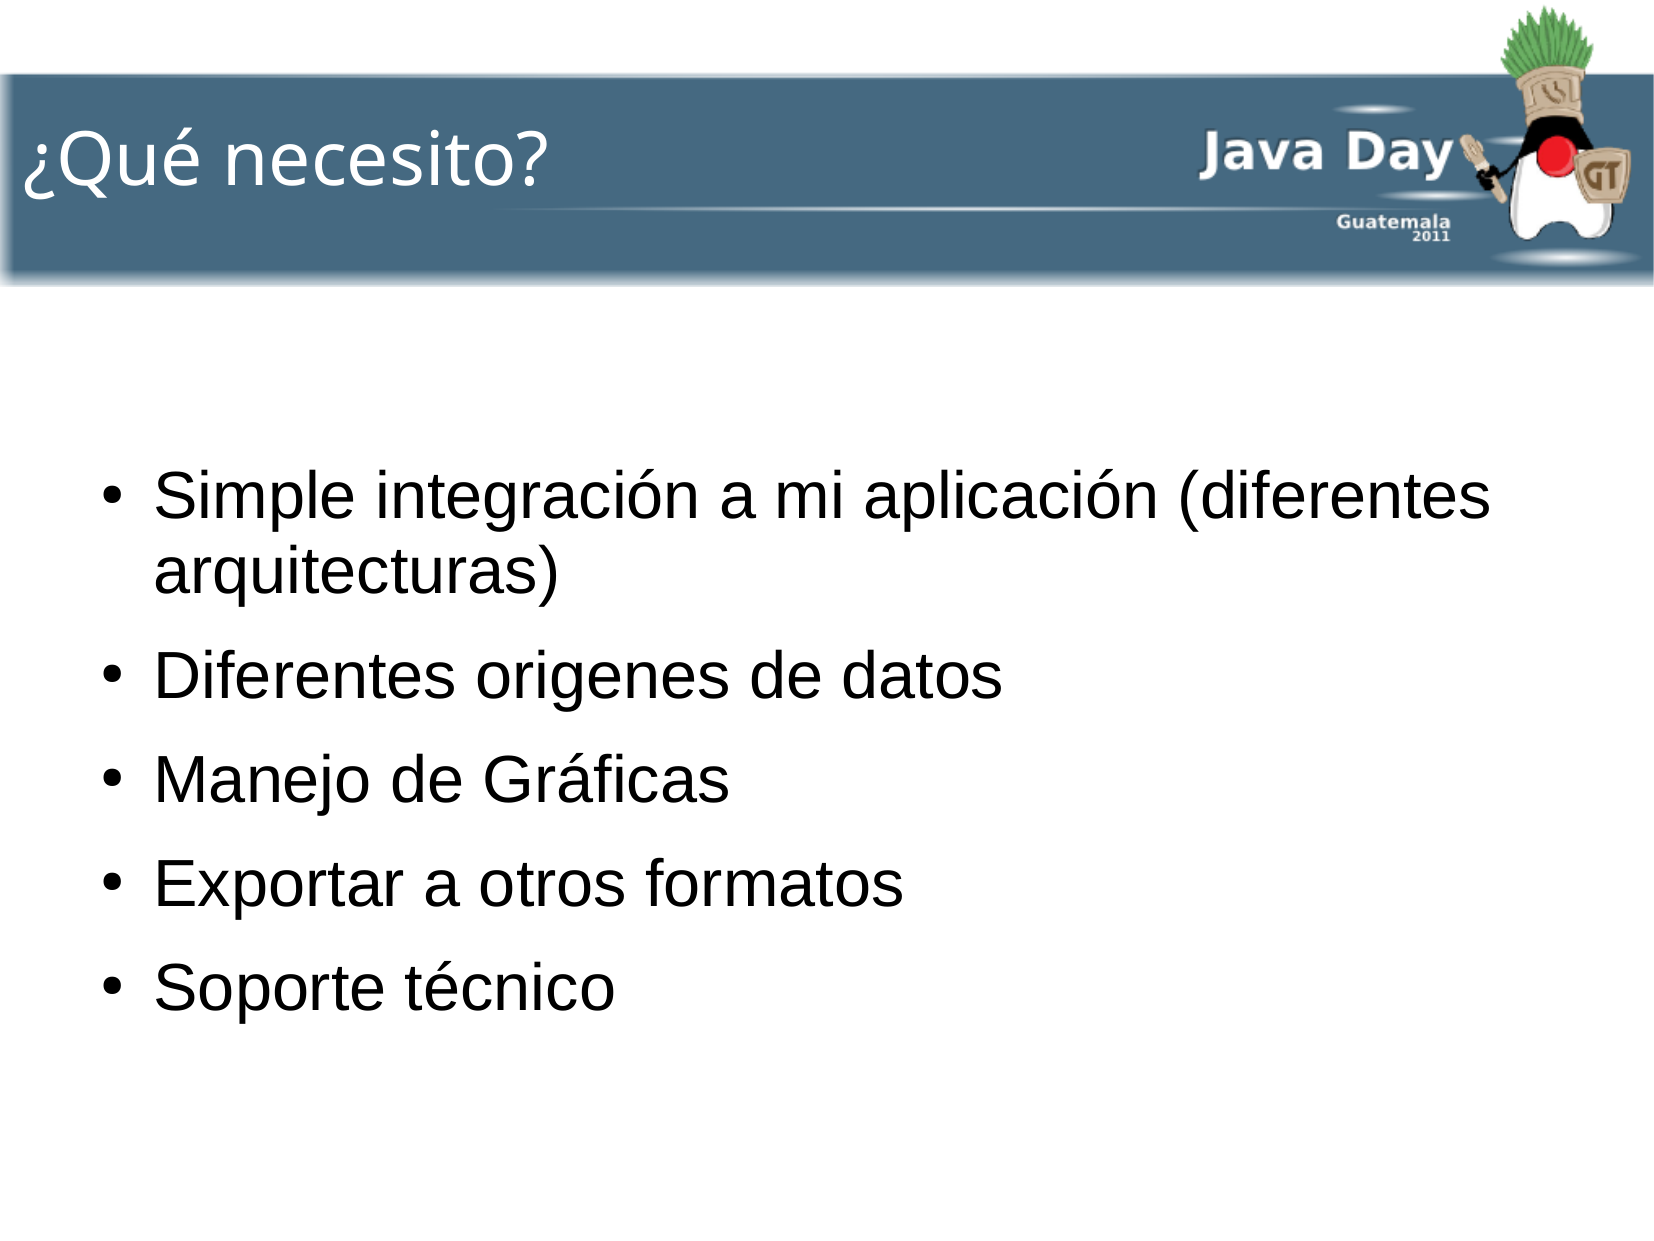

# ¿Qué necesito?
Simple integración a mi aplicación (diferentes arquitecturas)
Diferentes origenes de datos
Manejo de Gráficas
Exportar a otros formatos
Soporte técnico